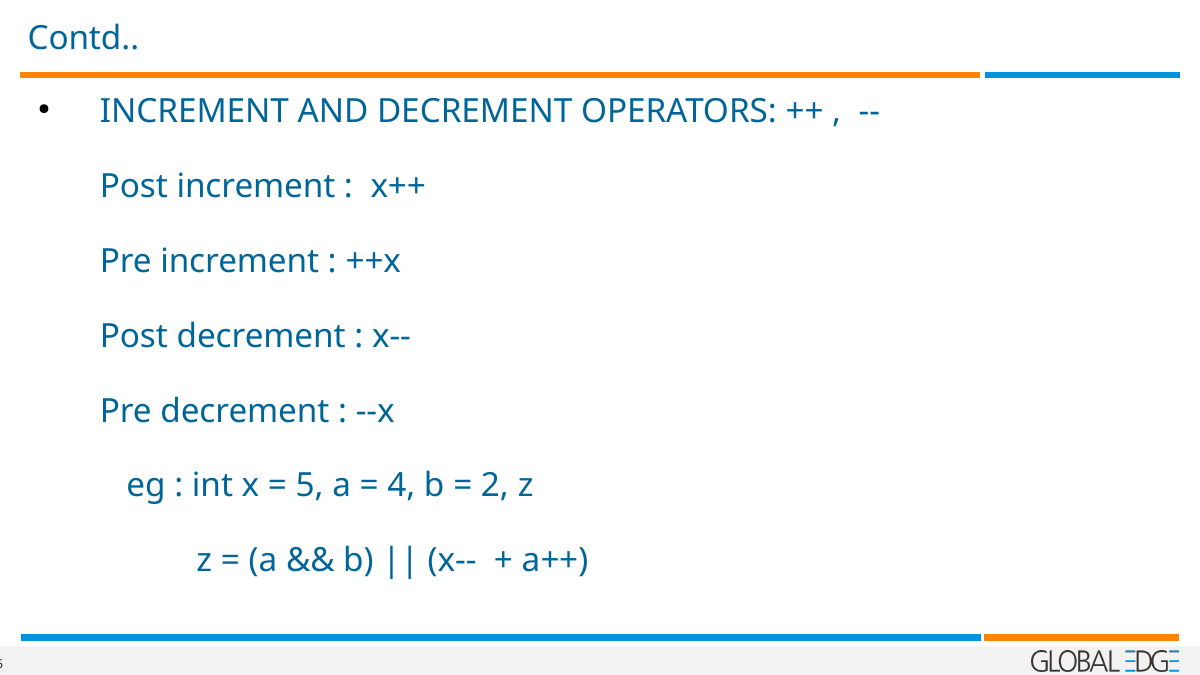

# Contd..
 INCREMENT AND DECREMENT OPERATORS: ++ , --
 Post increment : x++
 Pre increment : ++x
 Post decrement : x--
 Pre decrement : --x
 eg : int x = 5, a = 4, b = 2, z
 z = (a && b) || (x-- + a++)